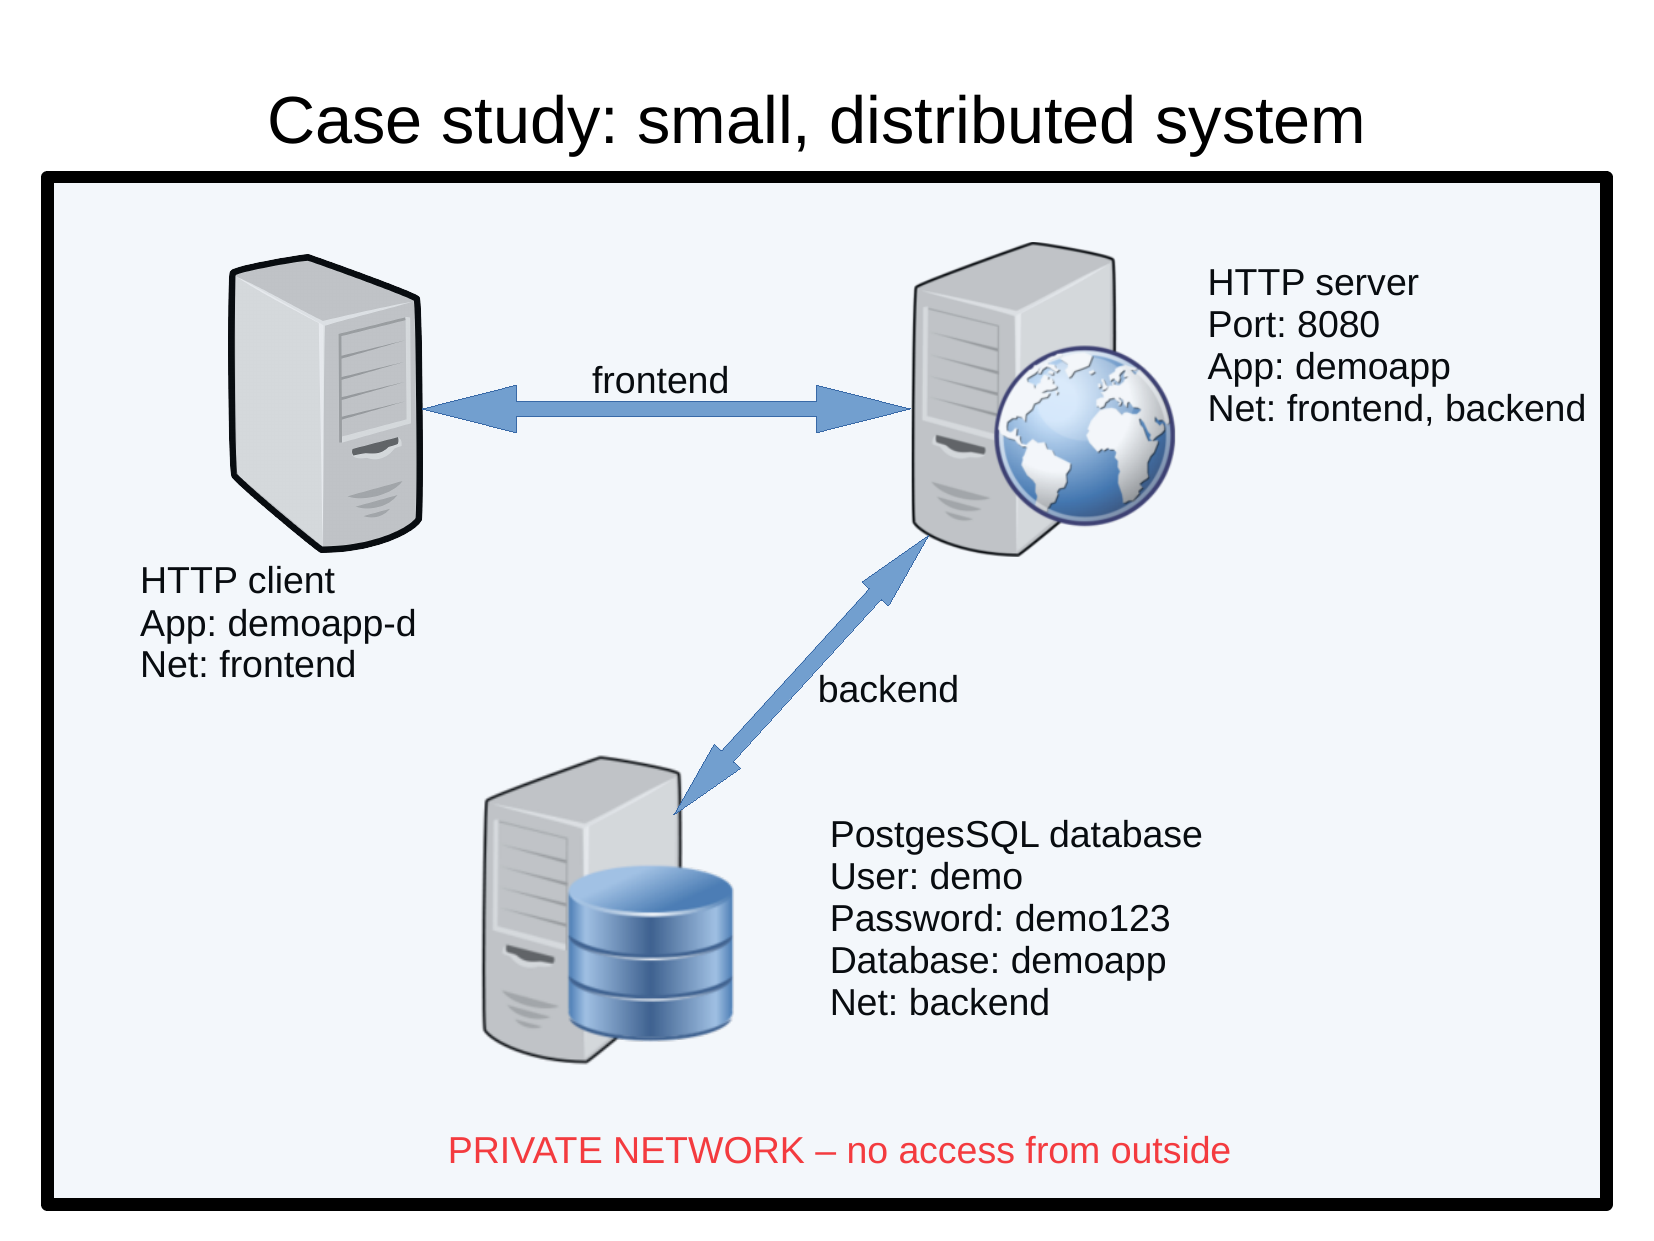

# Case study: small, distributed system
HTTP server
Port: 8080
App: demoapp
Net: frontend, backend
frontend
HTTP client
App: demoapp-d
Net: frontend
backend
PostgesSQL database
User: demo
Password: demo123
Database: demoapp
Net: backend
PRIVATE NETWORK – no access from outside